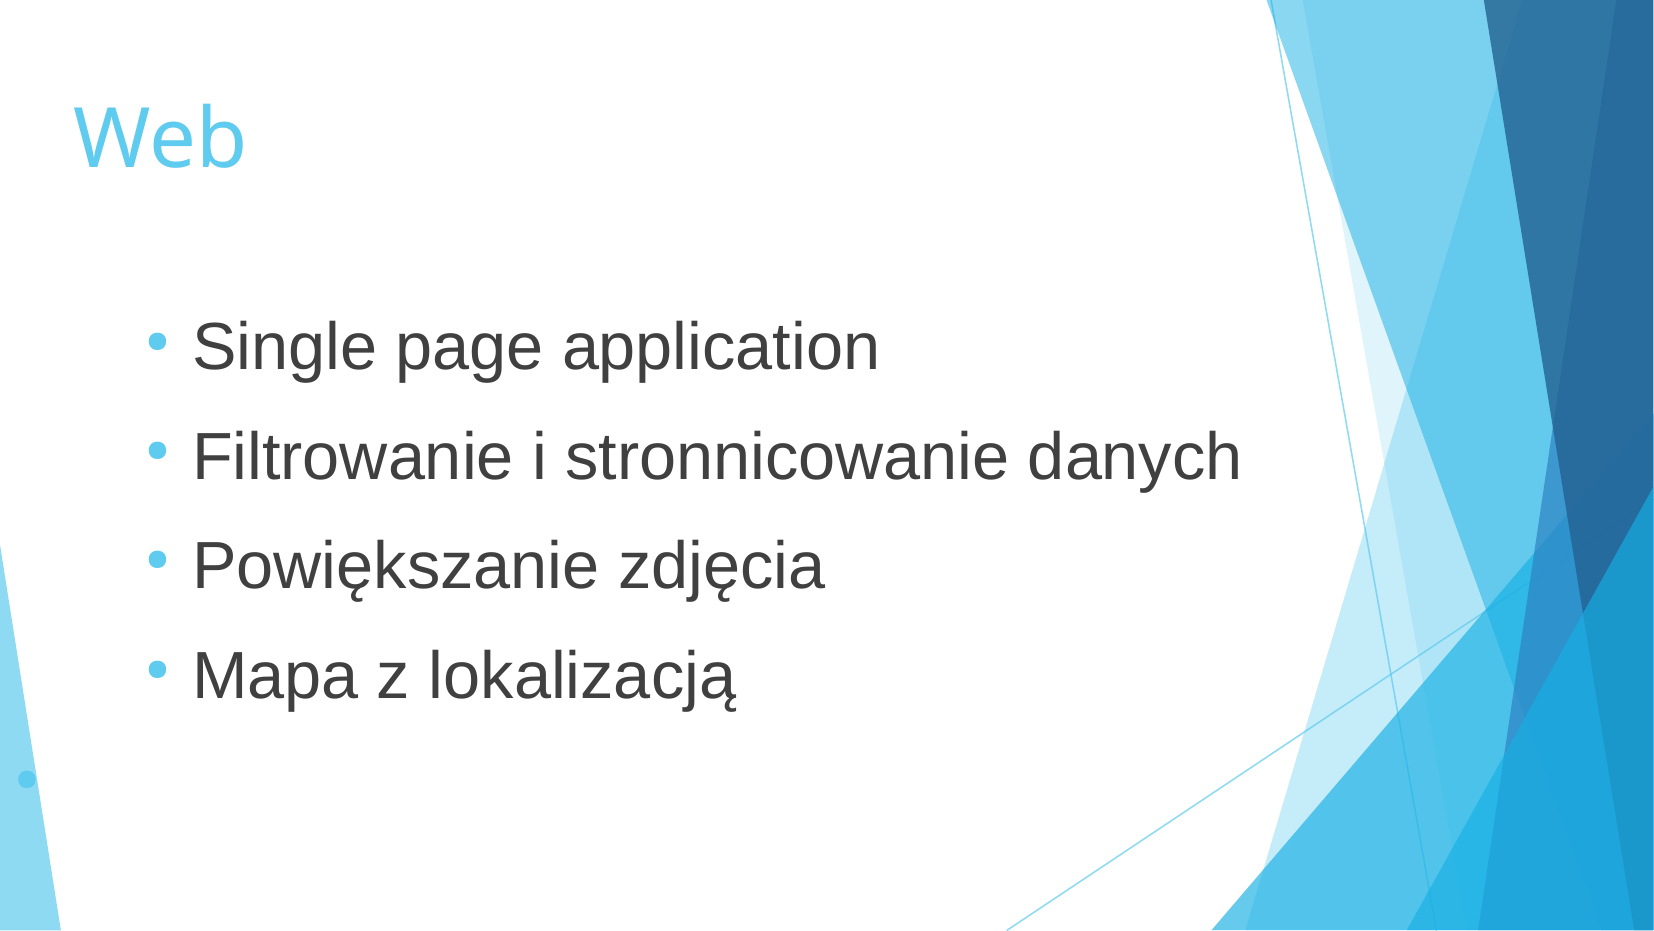

# Web
Single page application
Filtrowanie i stronnicowanie danych
Powiększanie zdjęcia
Mapa z lokalizacją